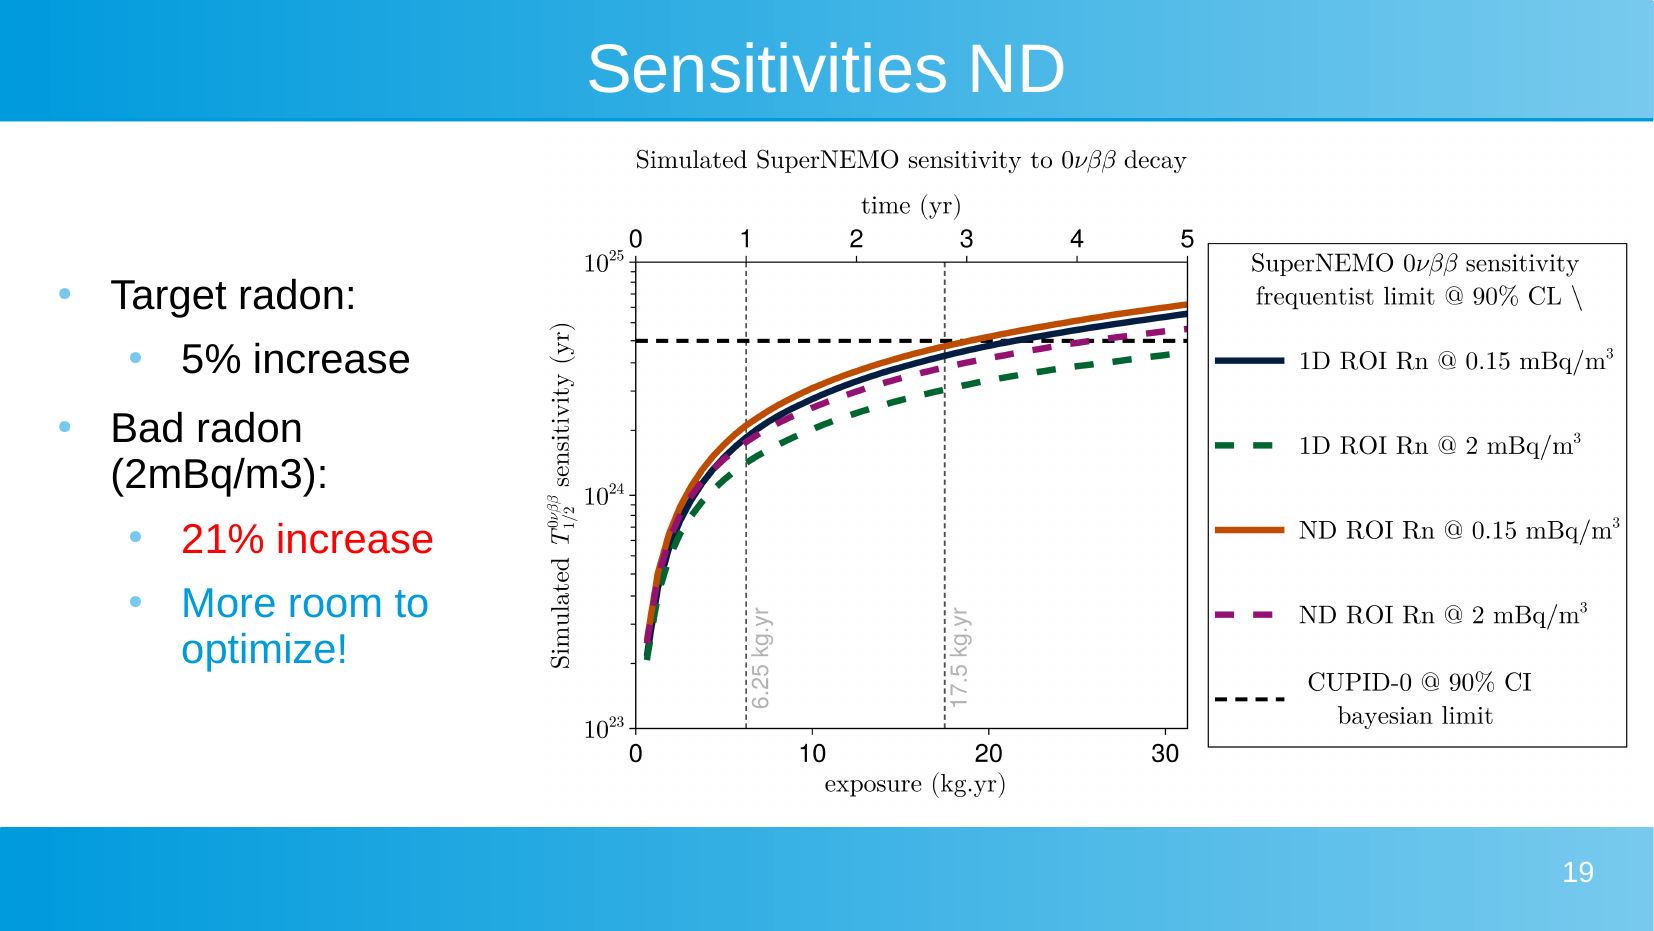

# Sensitivities ND
Target radon:
5% increase
Bad radon (2mBq/m3):
21% increase
More room to optimize!
19